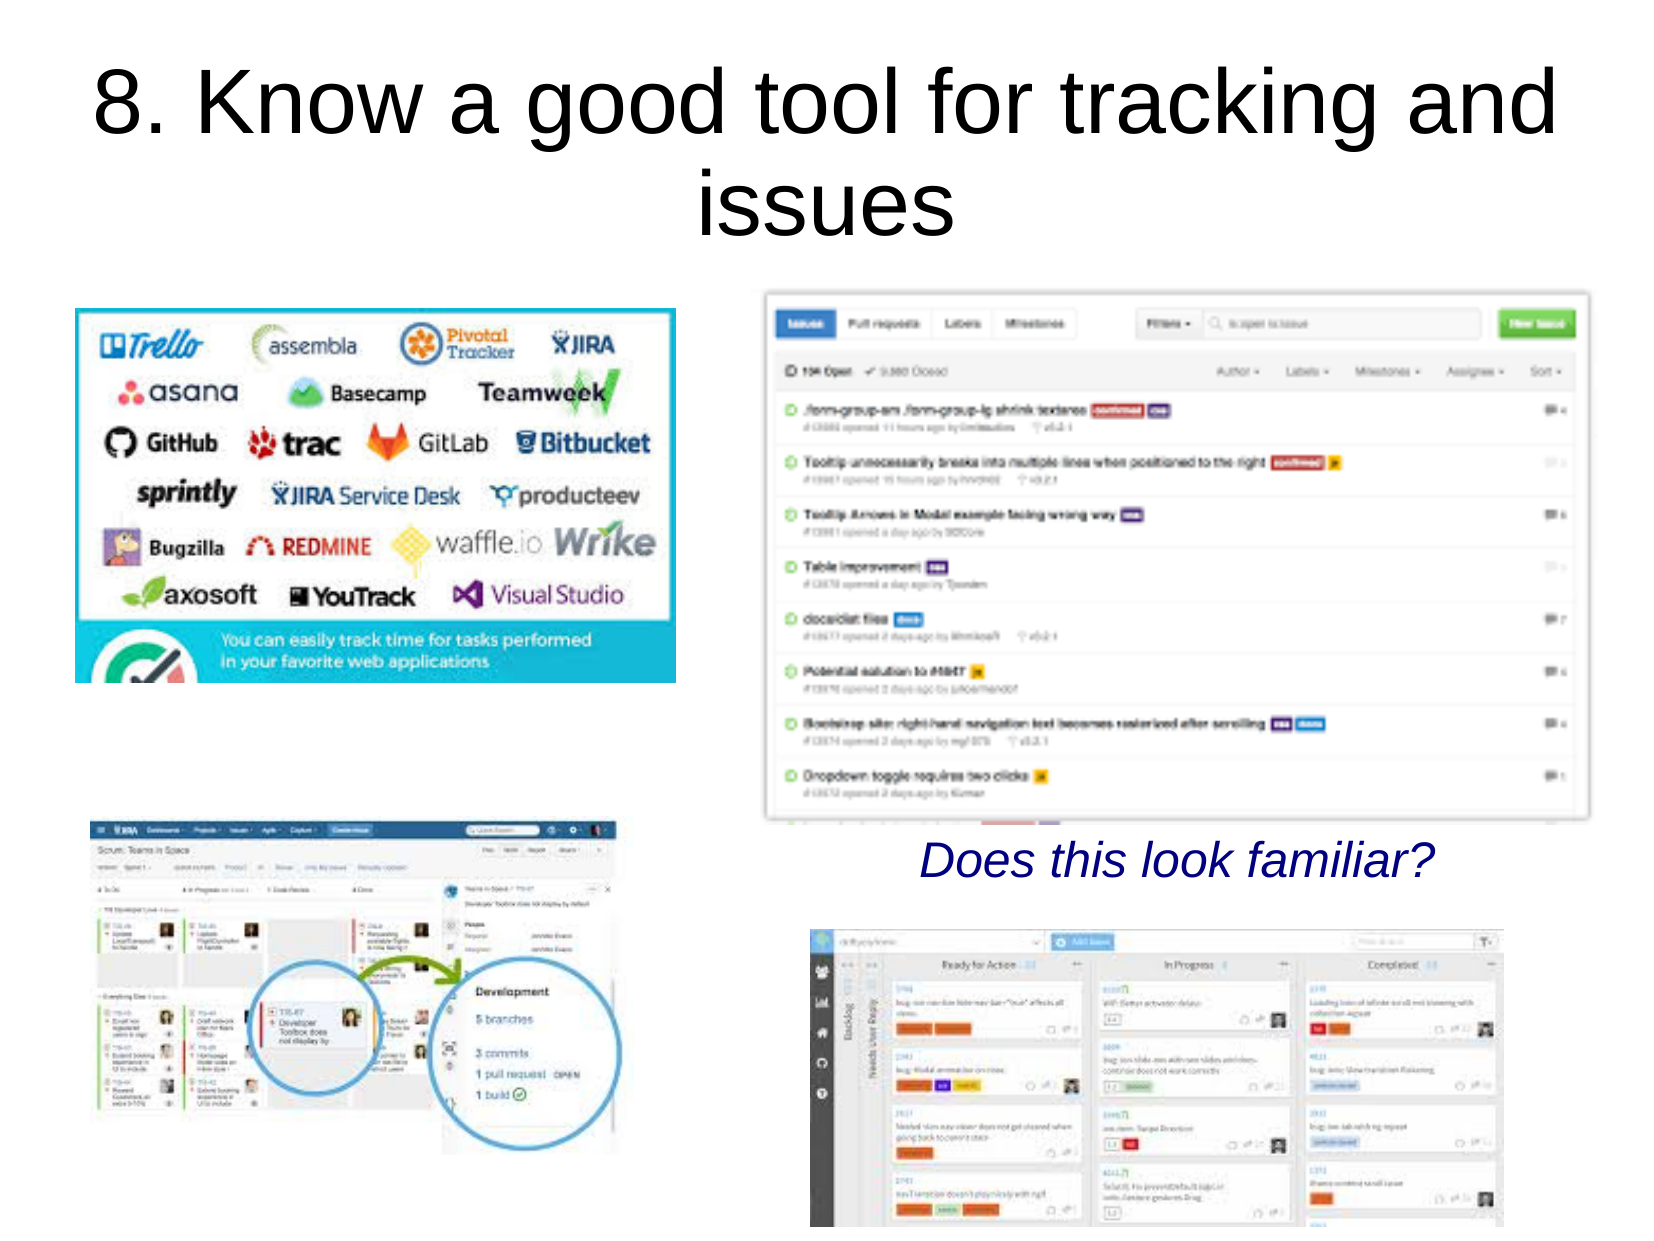

# 8. Know a good tool for tracking and issues
Does this look familiar?